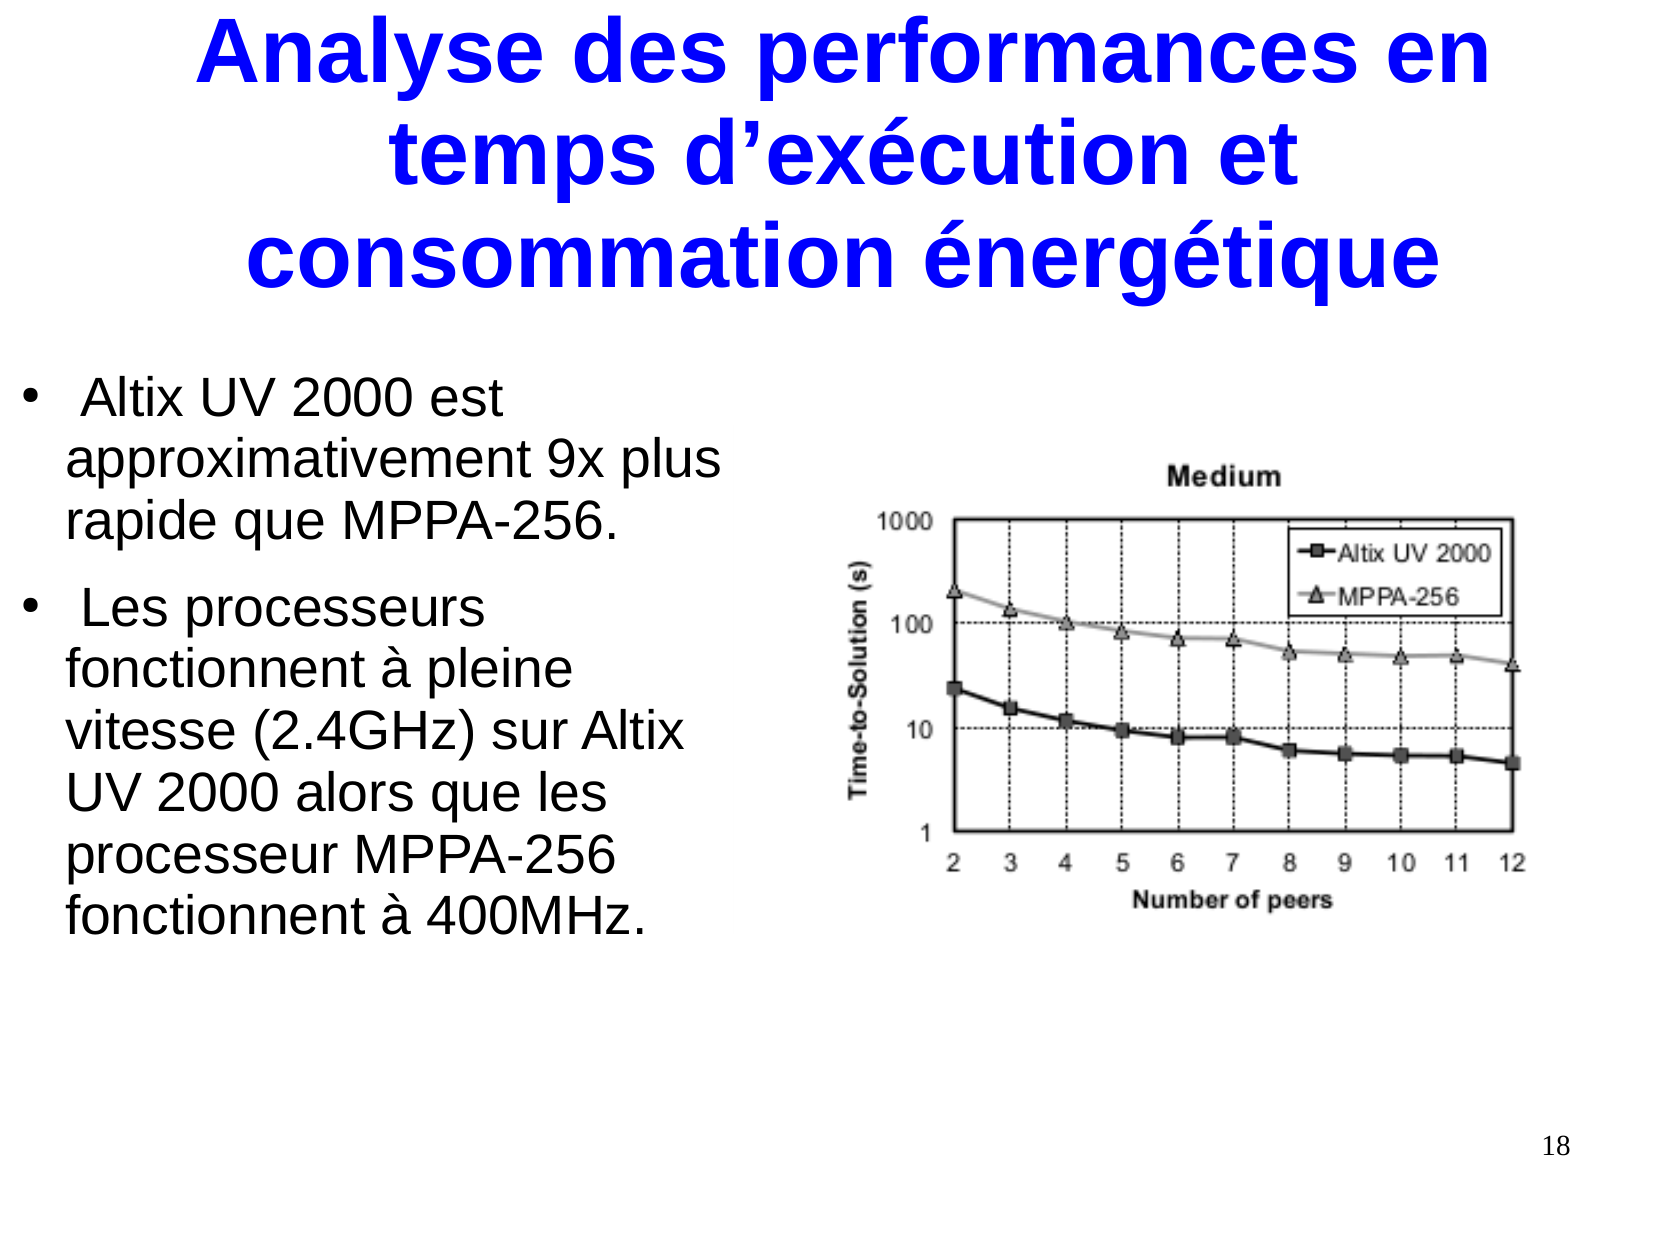

Analyse des performances en temps d’exécution et consommation énergétique
# Altix UV 2000 est approximativement 9x plus rapide que MPPA-256.
 Les processeurs fonctionnent à pleine vitesse (2.4GHz) sur Altix UV 2000 alors que les processeur MPPA-256 fonctionnent à 400MHz.
18